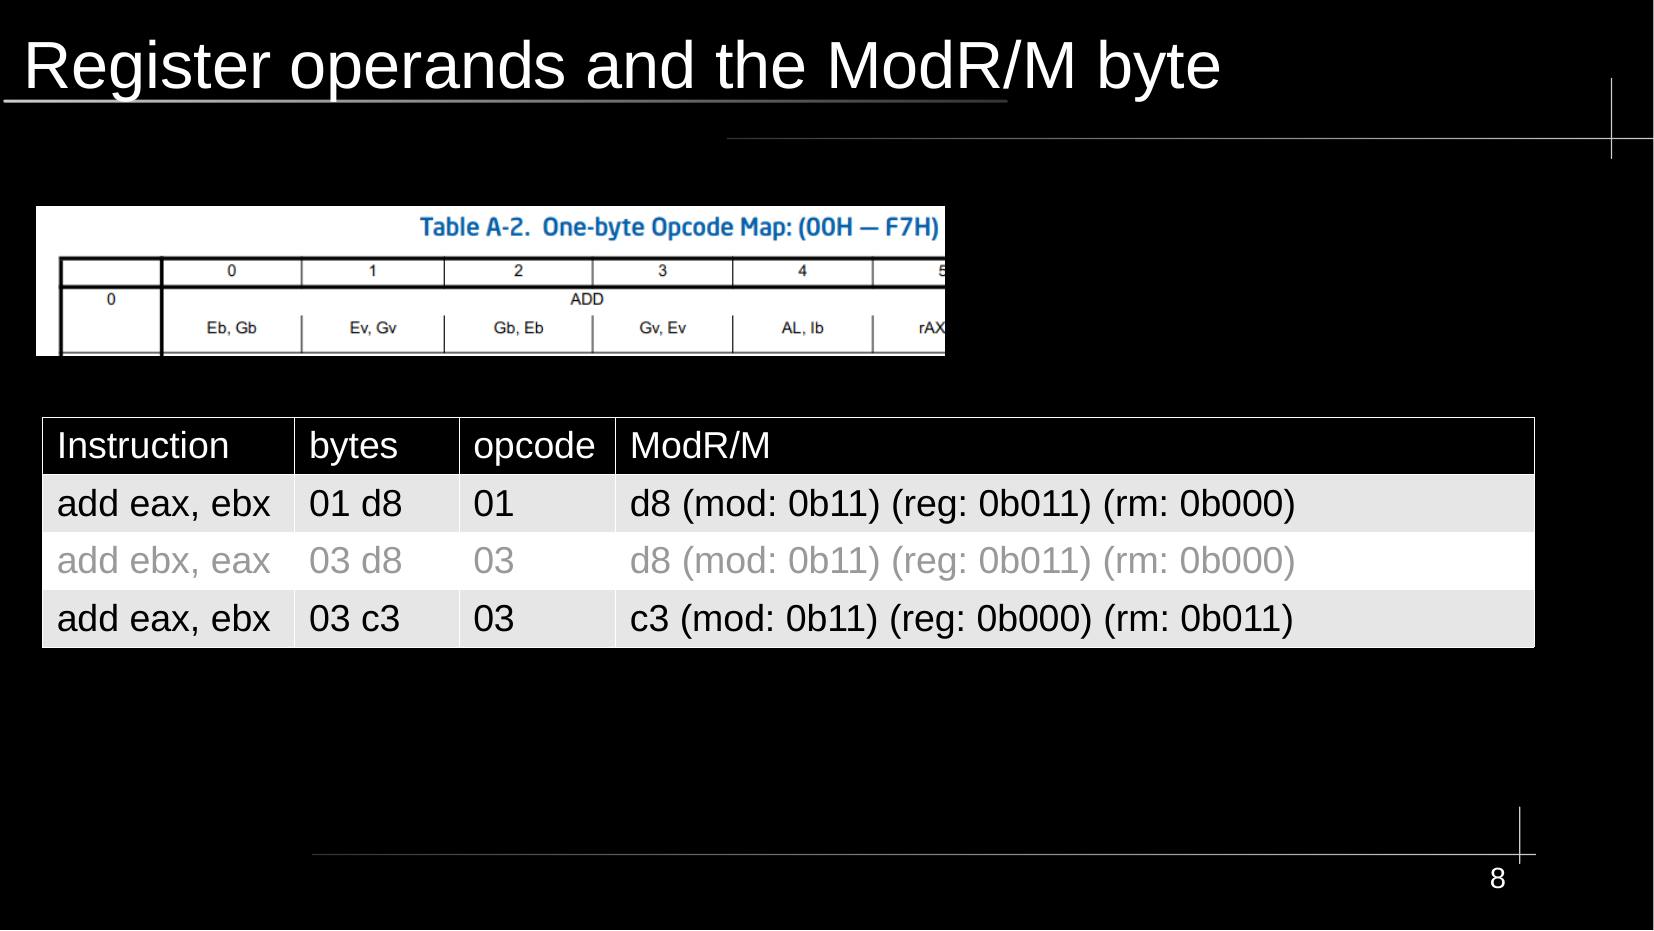

# Register operands and the ModR/M byte
| Instruction | bytes | opcode | ModR/M |
| --- | --- | --- | --- |
| add eax, ebx | 01 d8 | 01 | d8 (mod: 0b11) (reg: 0b011) (rm: 0b000) |
| add ebx, eax | 03 d8 | 03 | d8 (mod: 0b11) (reg: 0b011) (rm: 0b000) |
| add eax, ebx | 03 c3 | 03 | c3 (mod: 0b11) (reg: 0b000) (rm: 0b011) |
8